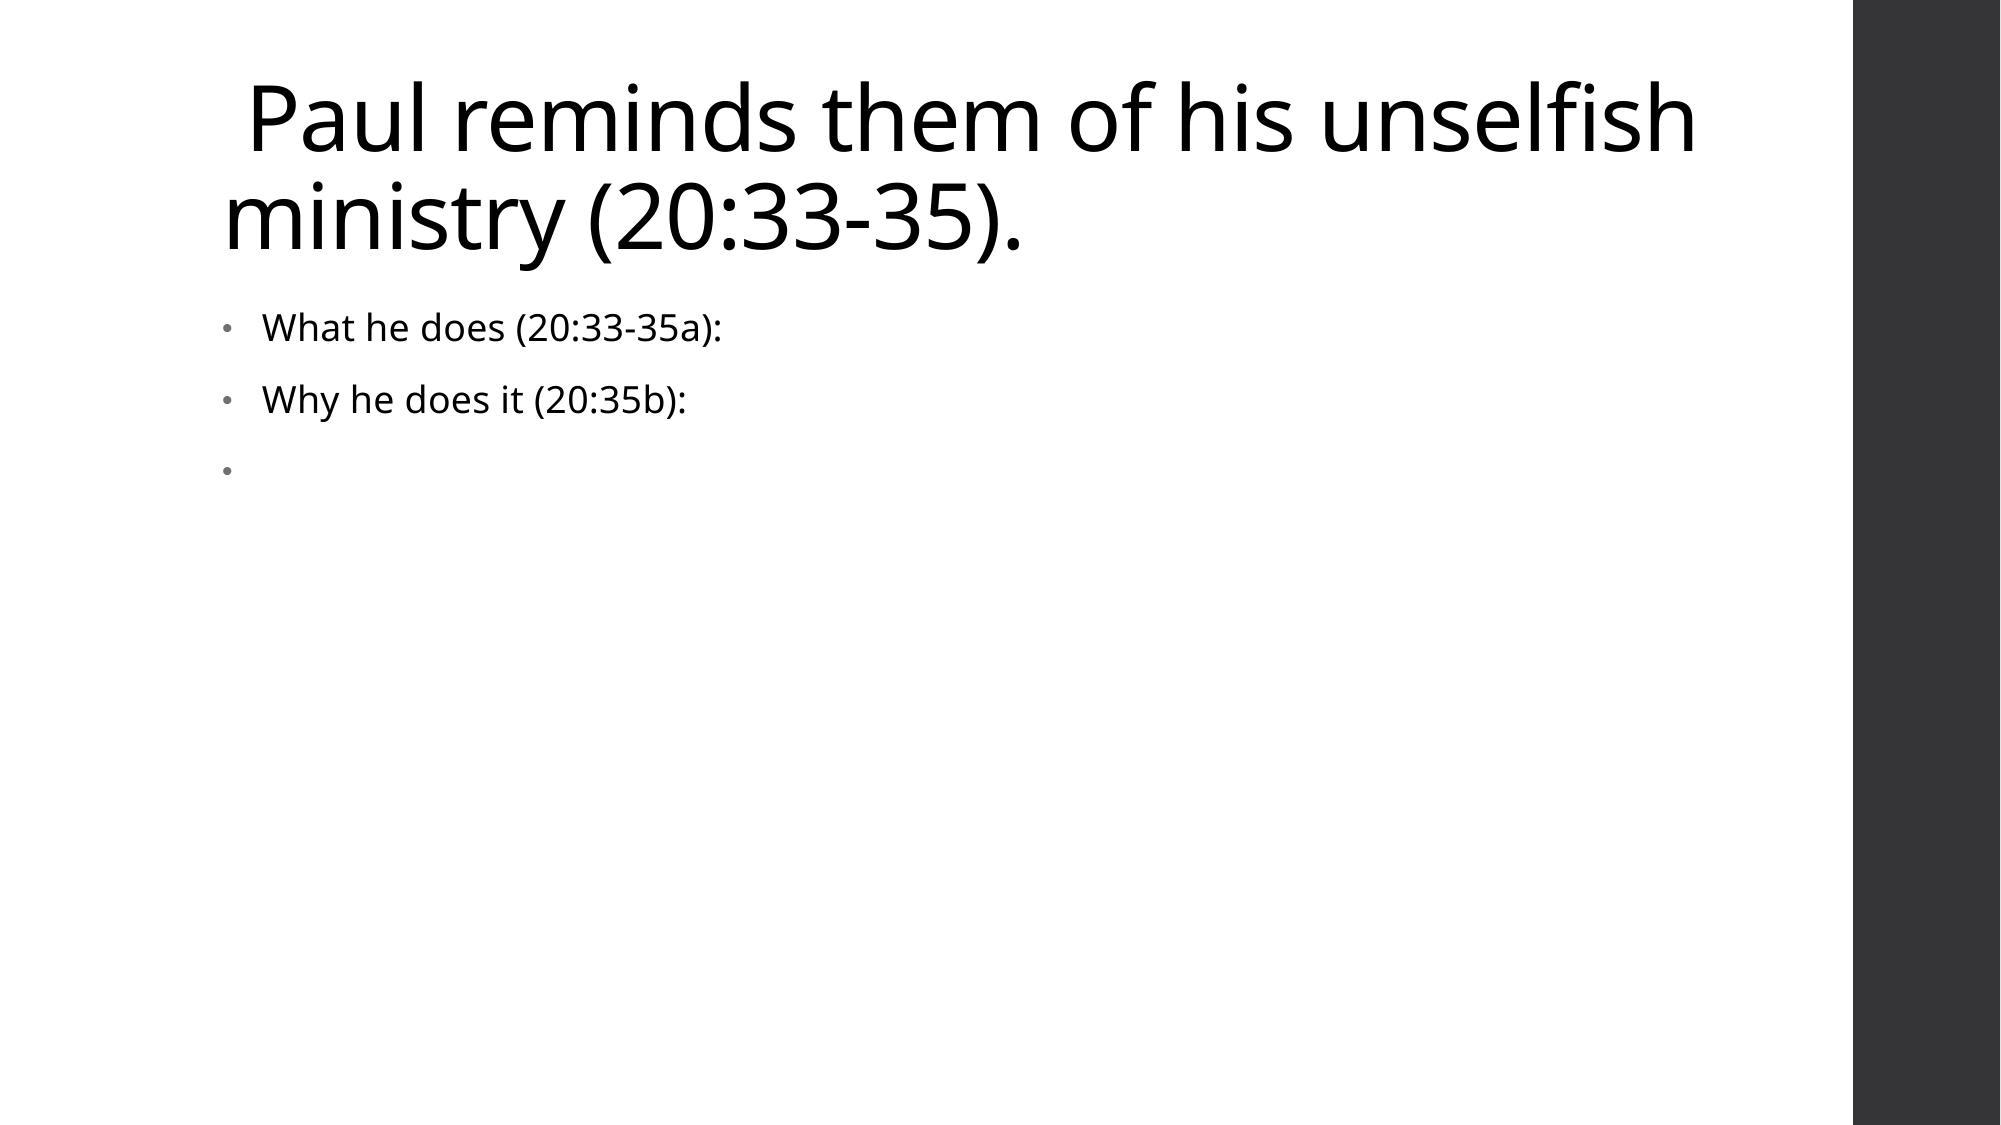

# Paul reminds them of his unselfish ministry (20:33-35).
 What he does (20:33-35a):
 Why he does it (20:35b):